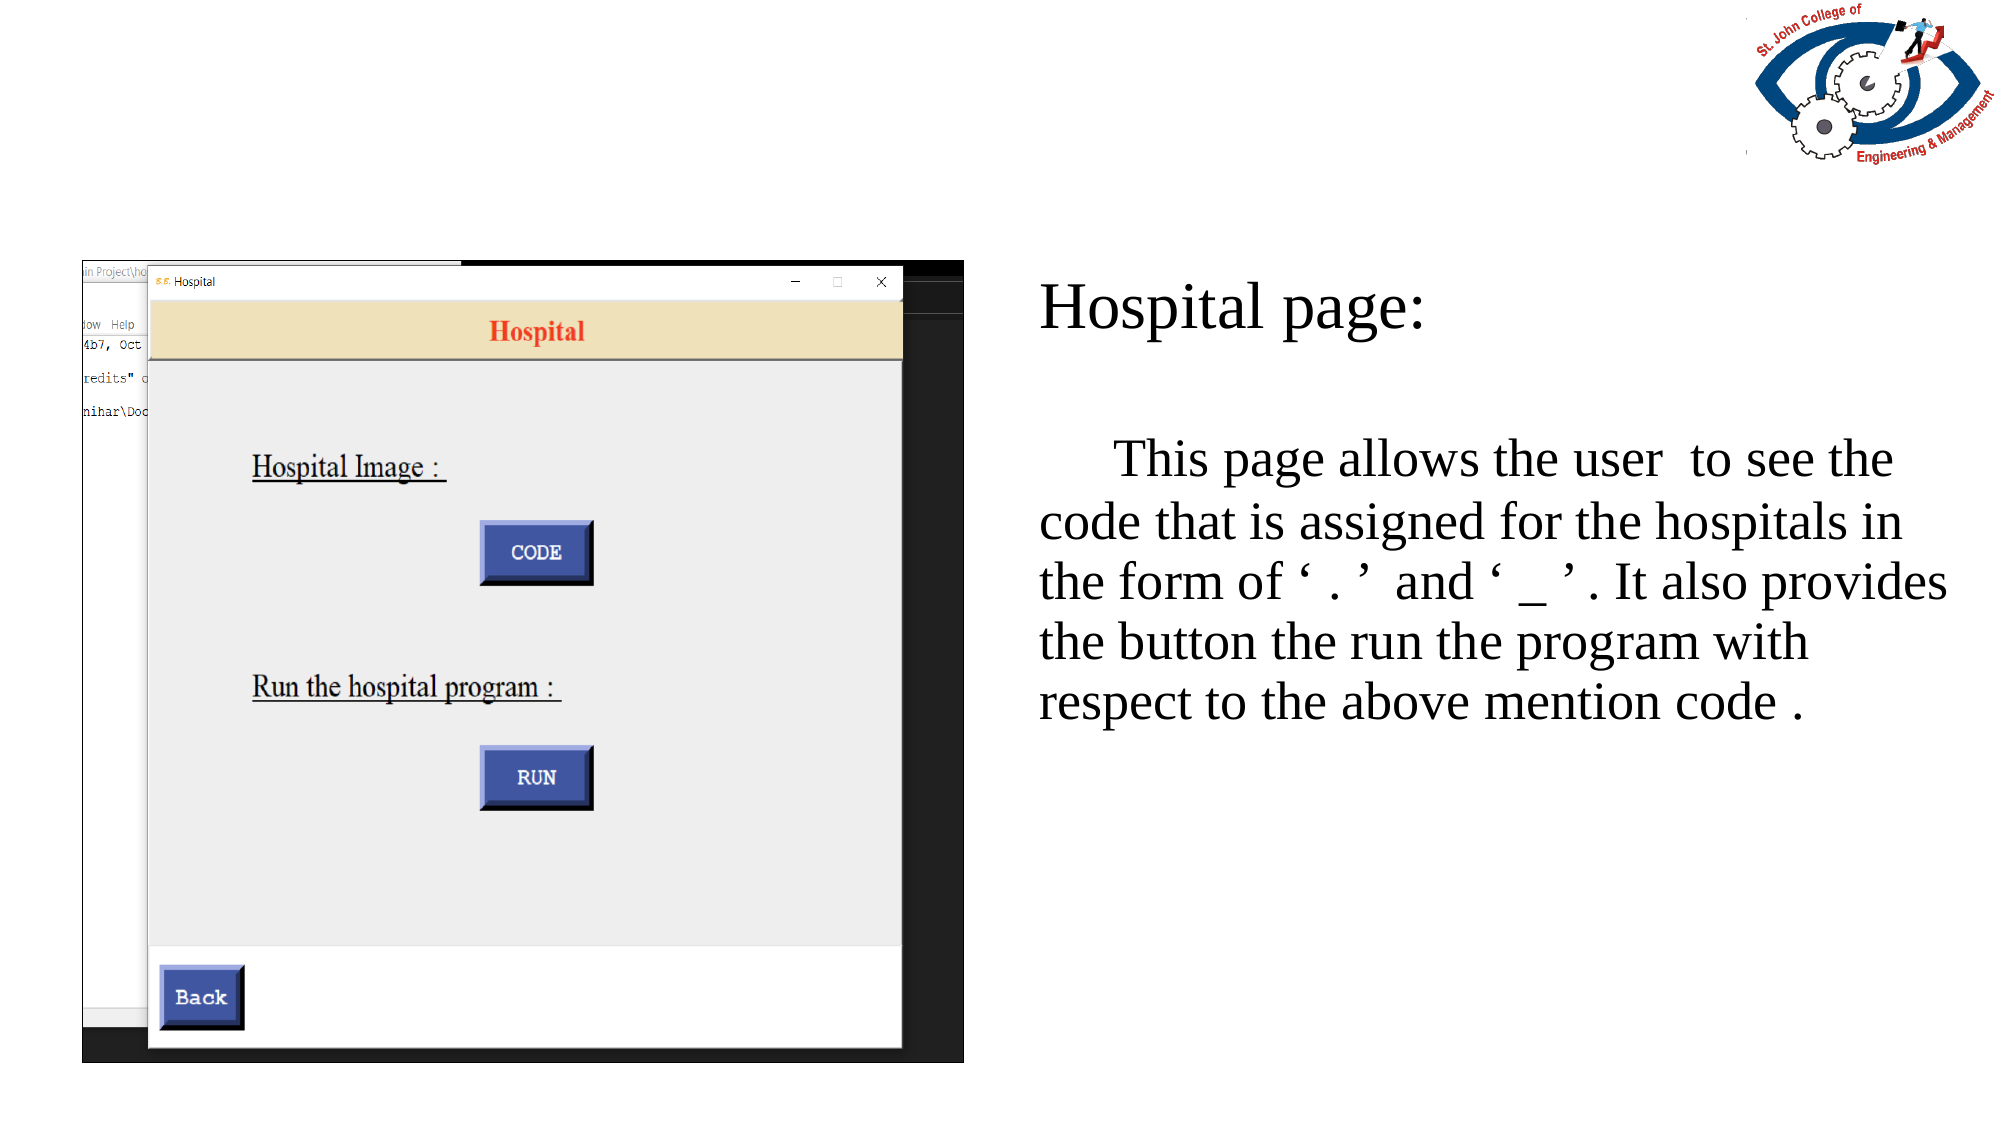

# Hospital page: This page allows the user to see the code that is assigned for the hospitals in the form of ‘ . ’ and ‘ _ ’ . It also provides the button the run the program with respect to the above mention code .